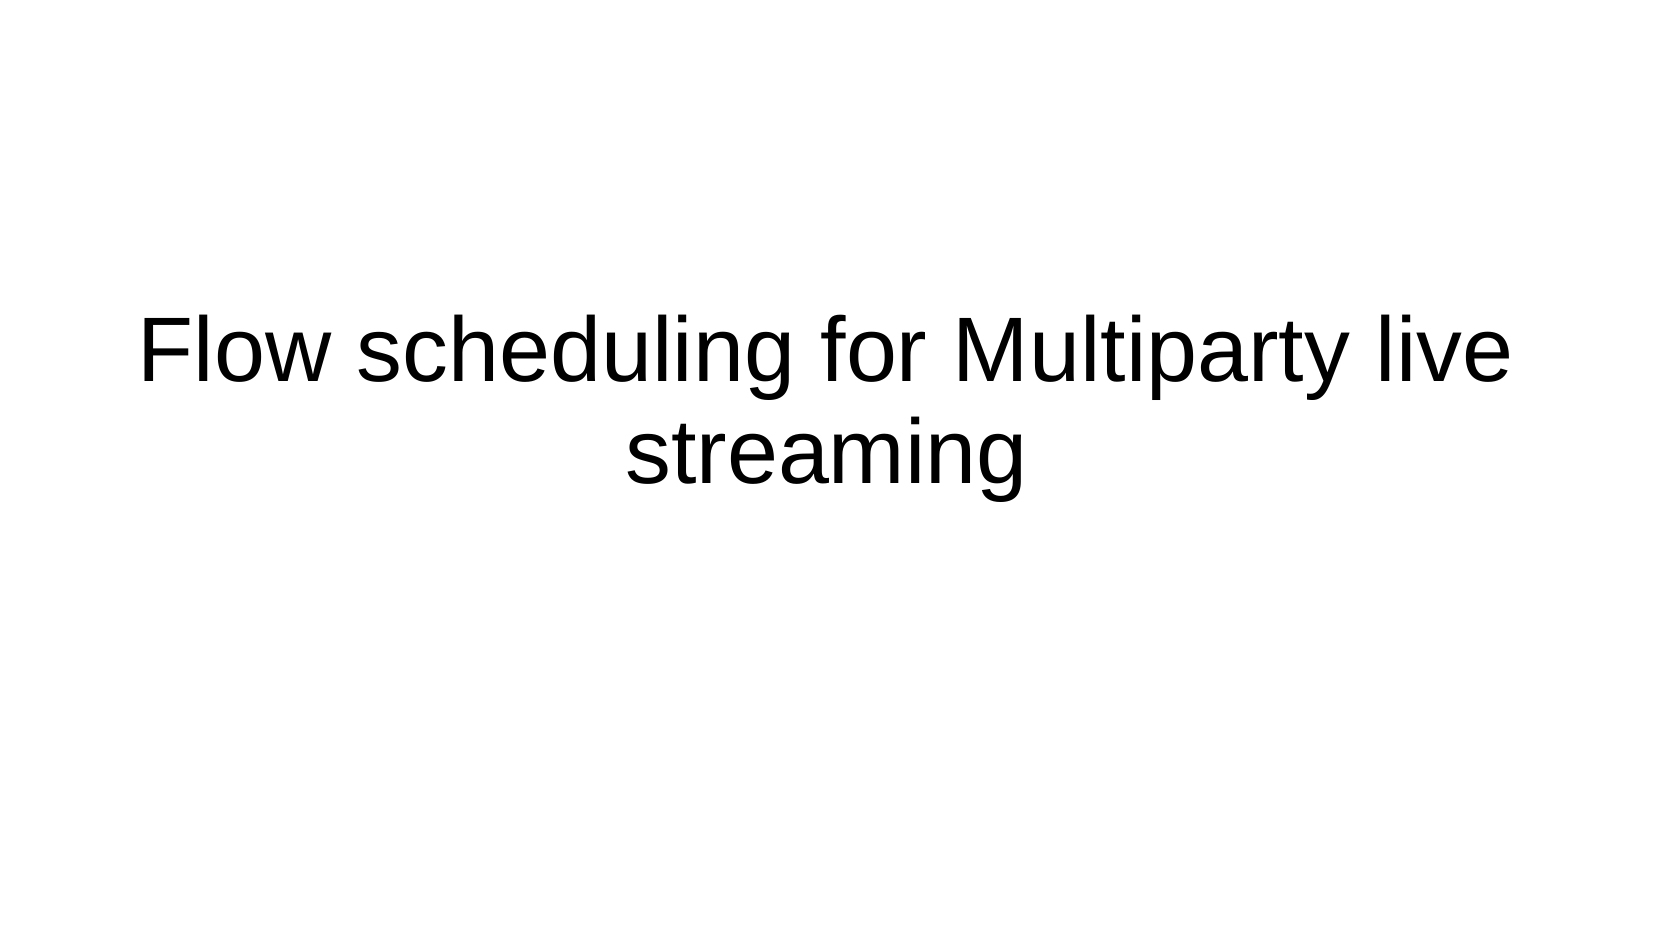

# Flow scheduling for Multiparty live streaming